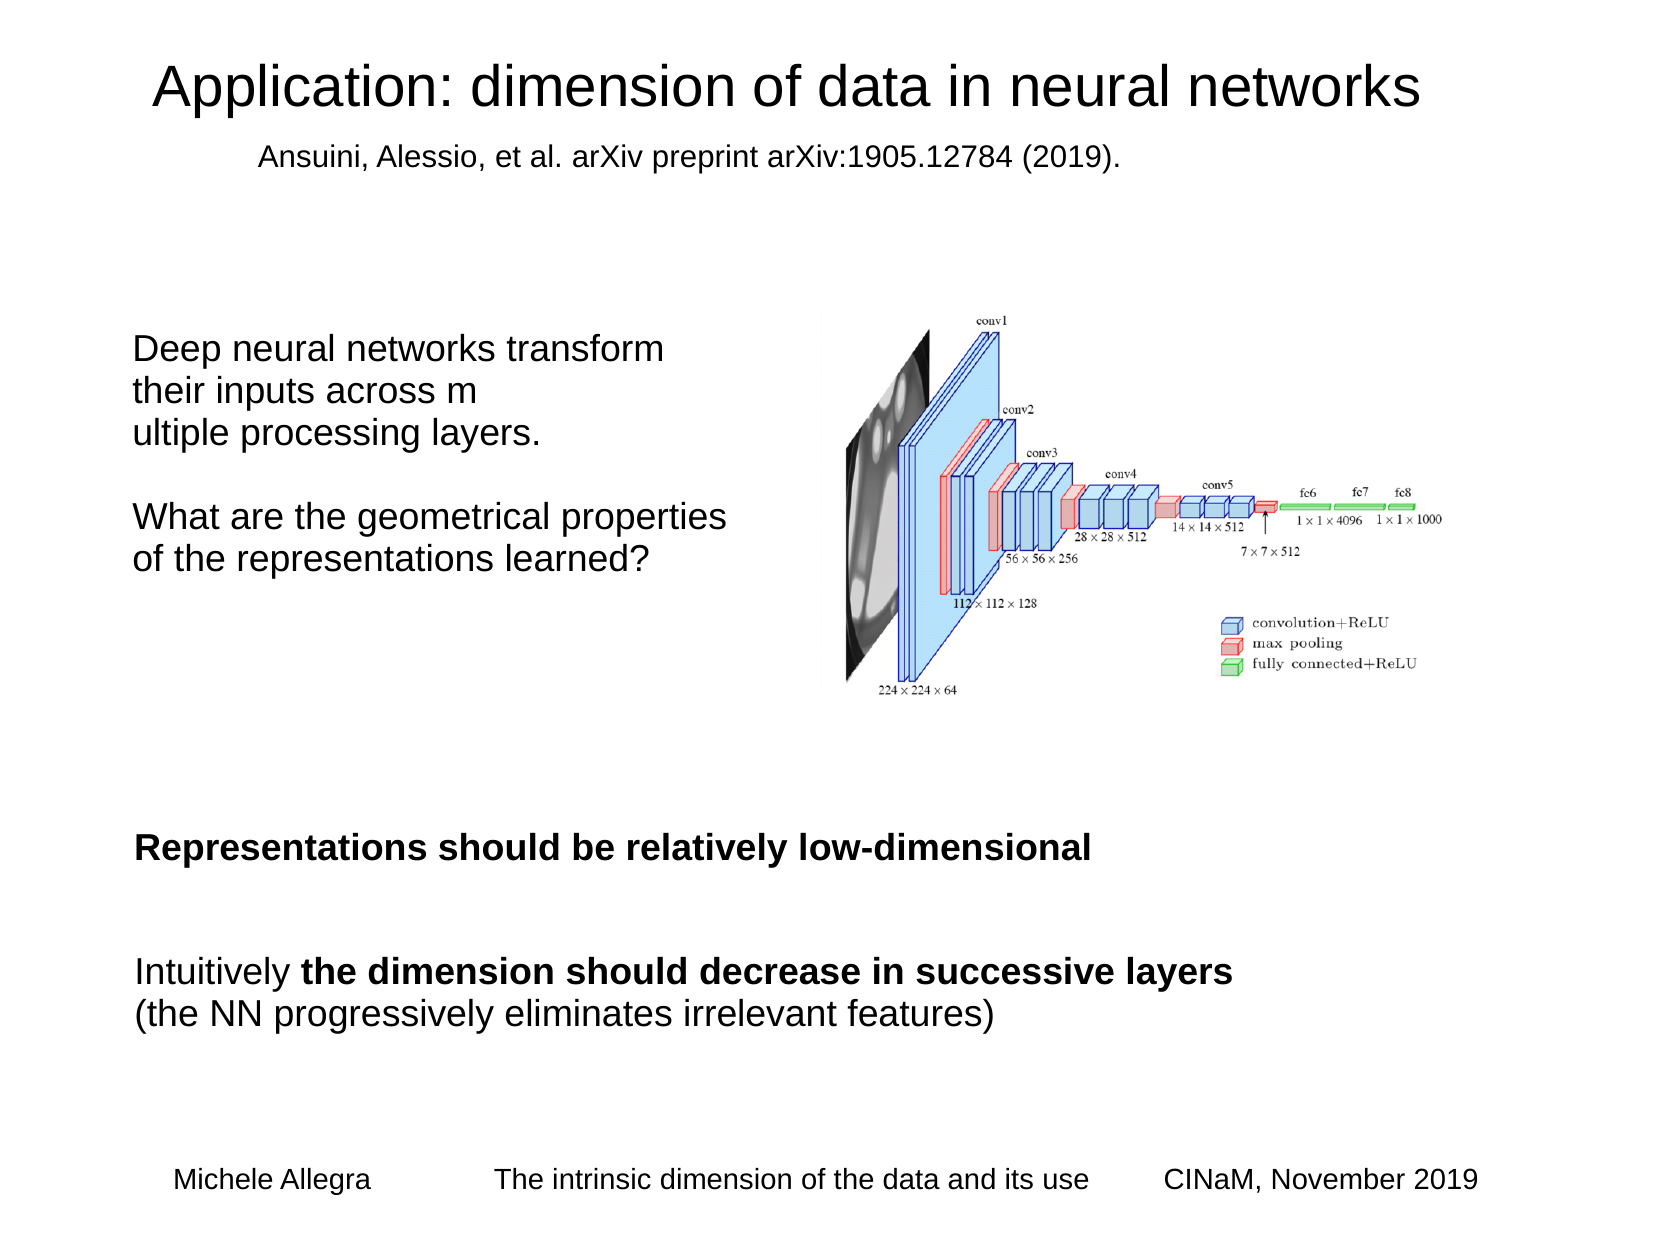

Application: dimension of data in neural networks
Ansuini, Alessio, et al. arXiv preprint arXiv:1905.12784 (2019).
Deep neural networks transform
their inputs across m
ultiple processing layers.
What are the geometrical properties
of the representations learned?
Representations should be relatively low-dimensional
Intuitively the dimension should decrease in successive layers
(the NN progressively eliminates irrelevant features)
# Michele Allegra The intrinsic dimension of the data and its use CINaM, November 2019